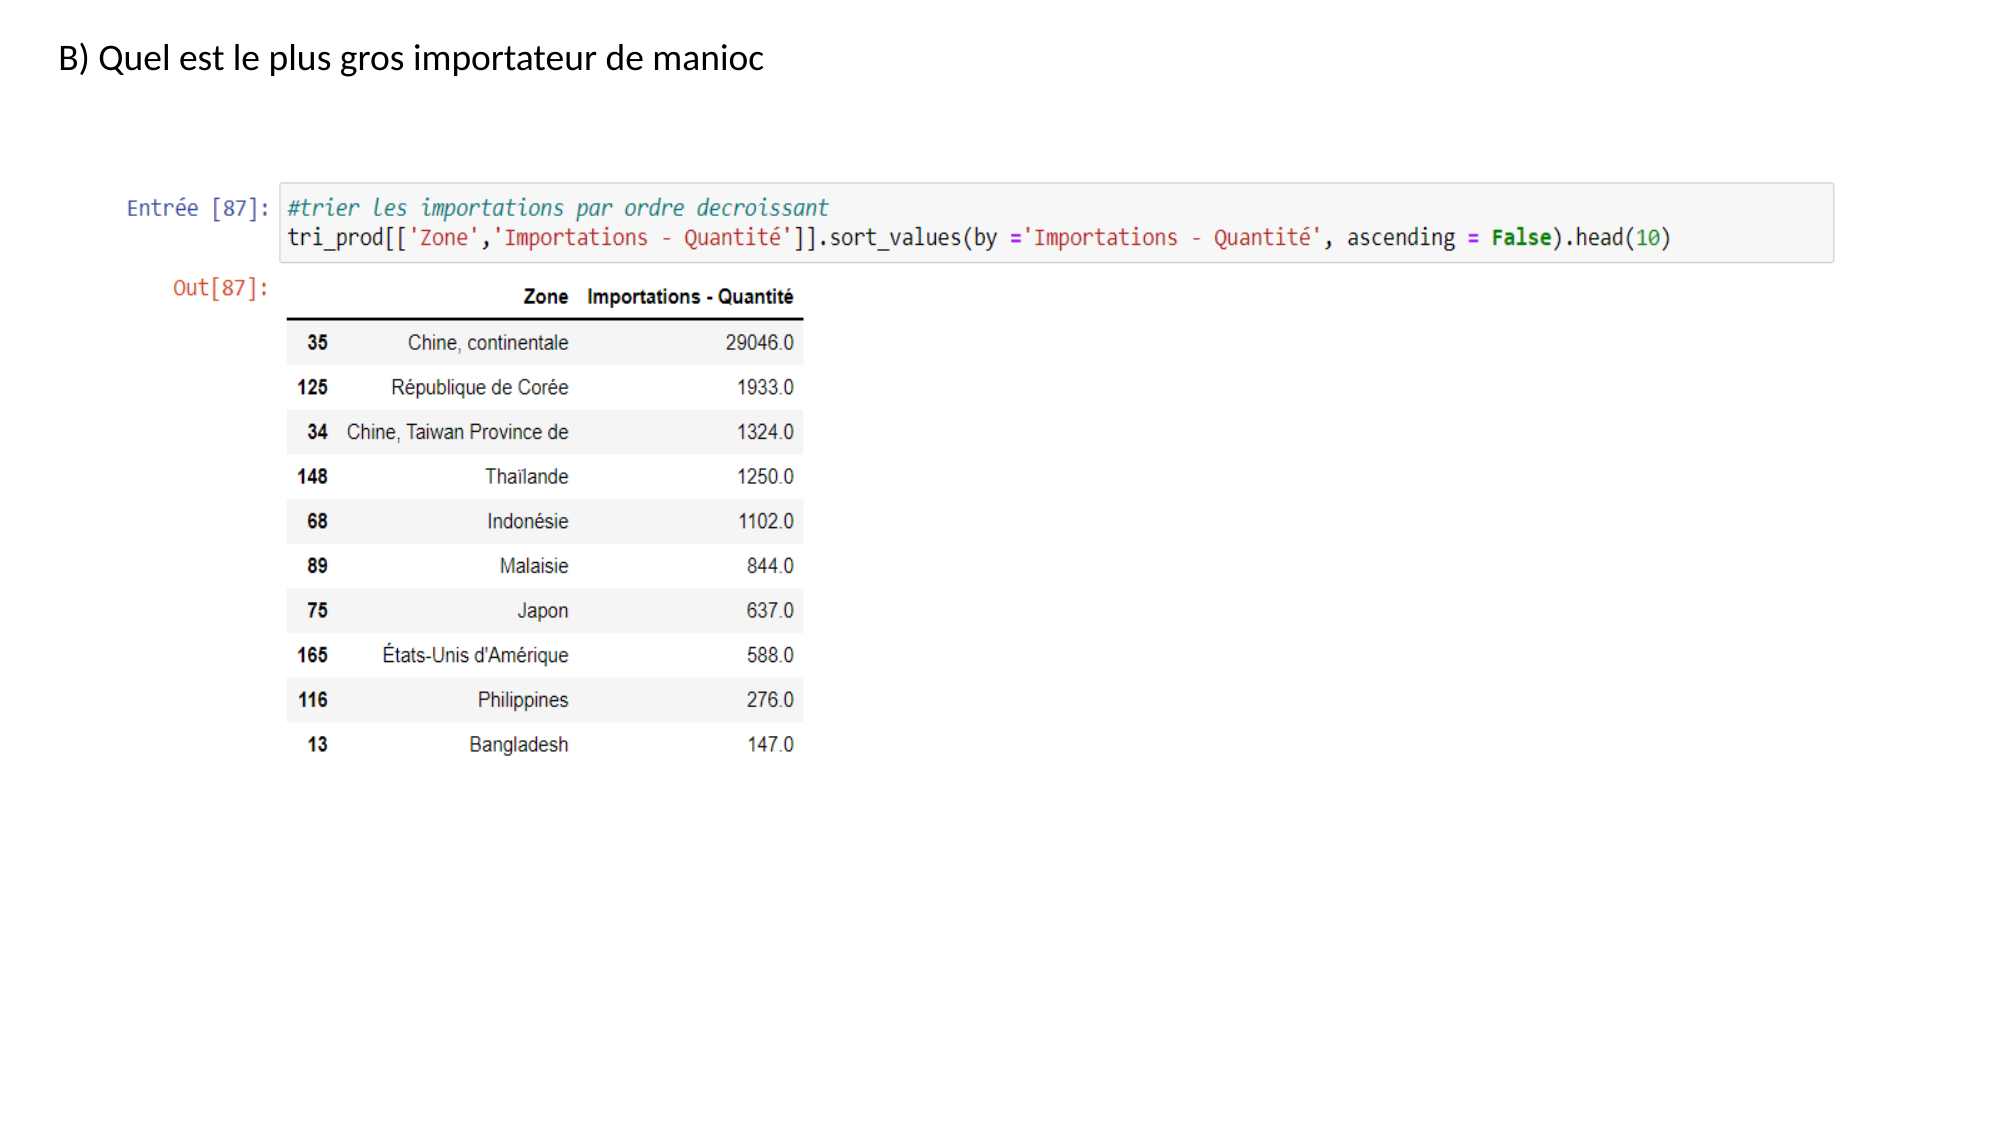

B) Quel est le plus gros importateur de manioc